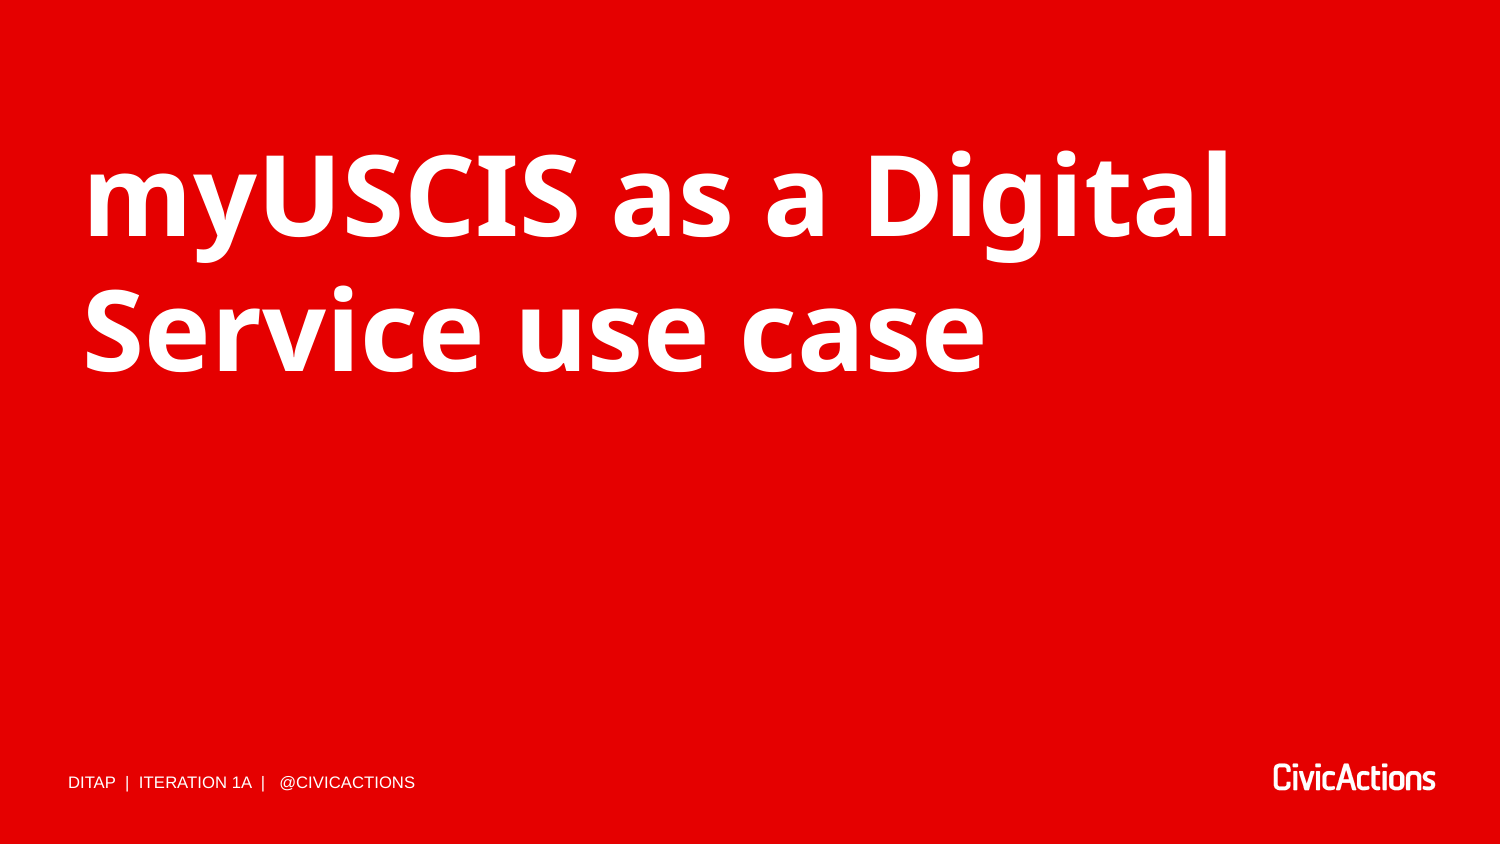

# myUSCIS as a Digital Service use case